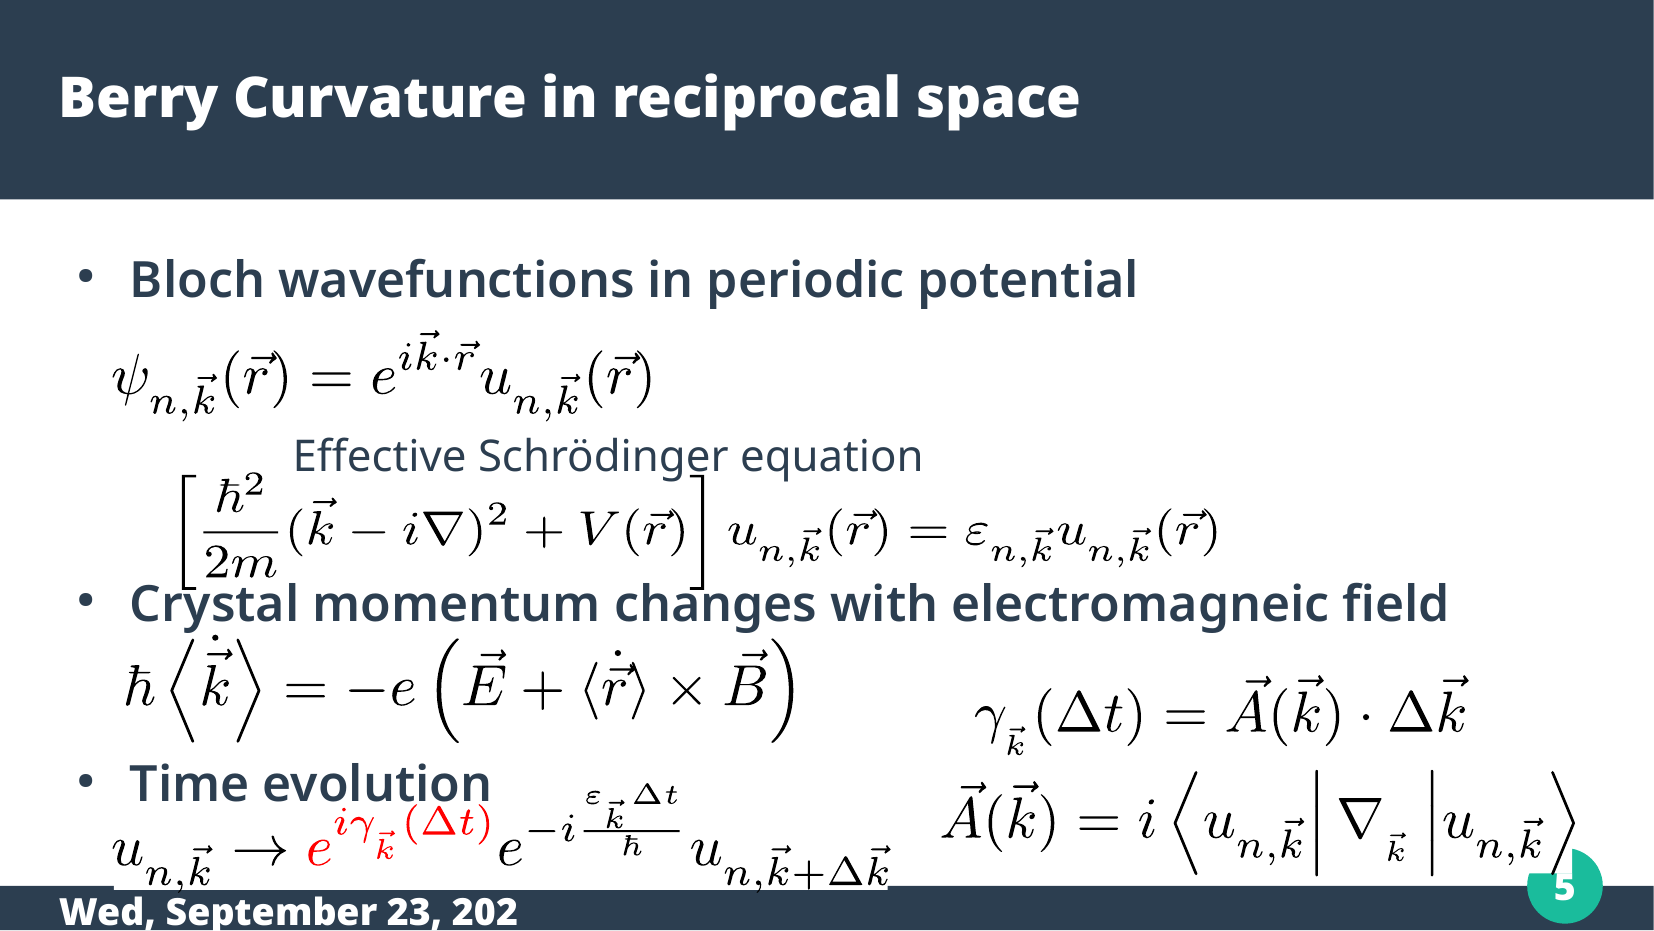

# Berry Curvature in reciprocal space
Bloch wavefunctions in periodic potential
 Effective Schrödinger equation
Crystal momentum changes with electromagneic field
Time evolution